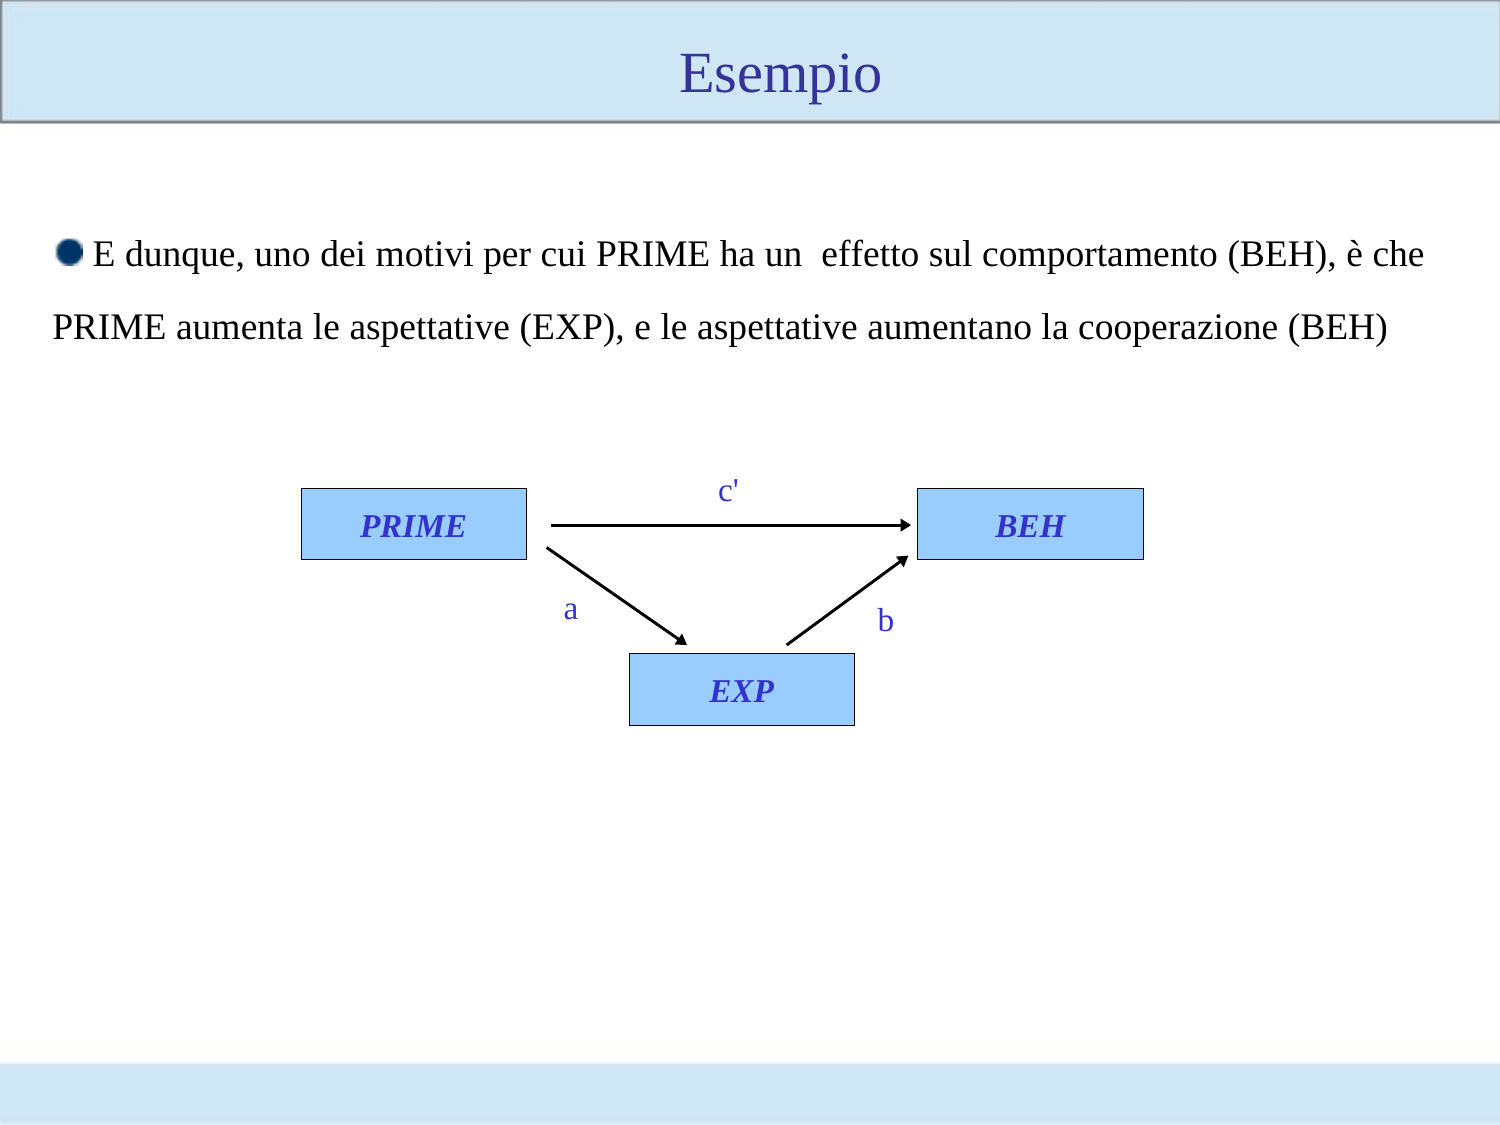

# Esempio
 E dunque, uno dei motivi per cui PRIME ha un effetto sul comportamento (BEH), è che PRIME aumenta le aspettative (EXP), e le aspettative aumentano la cooperazione (BEH)
c'
PRIME
BEH
a
b
EXP